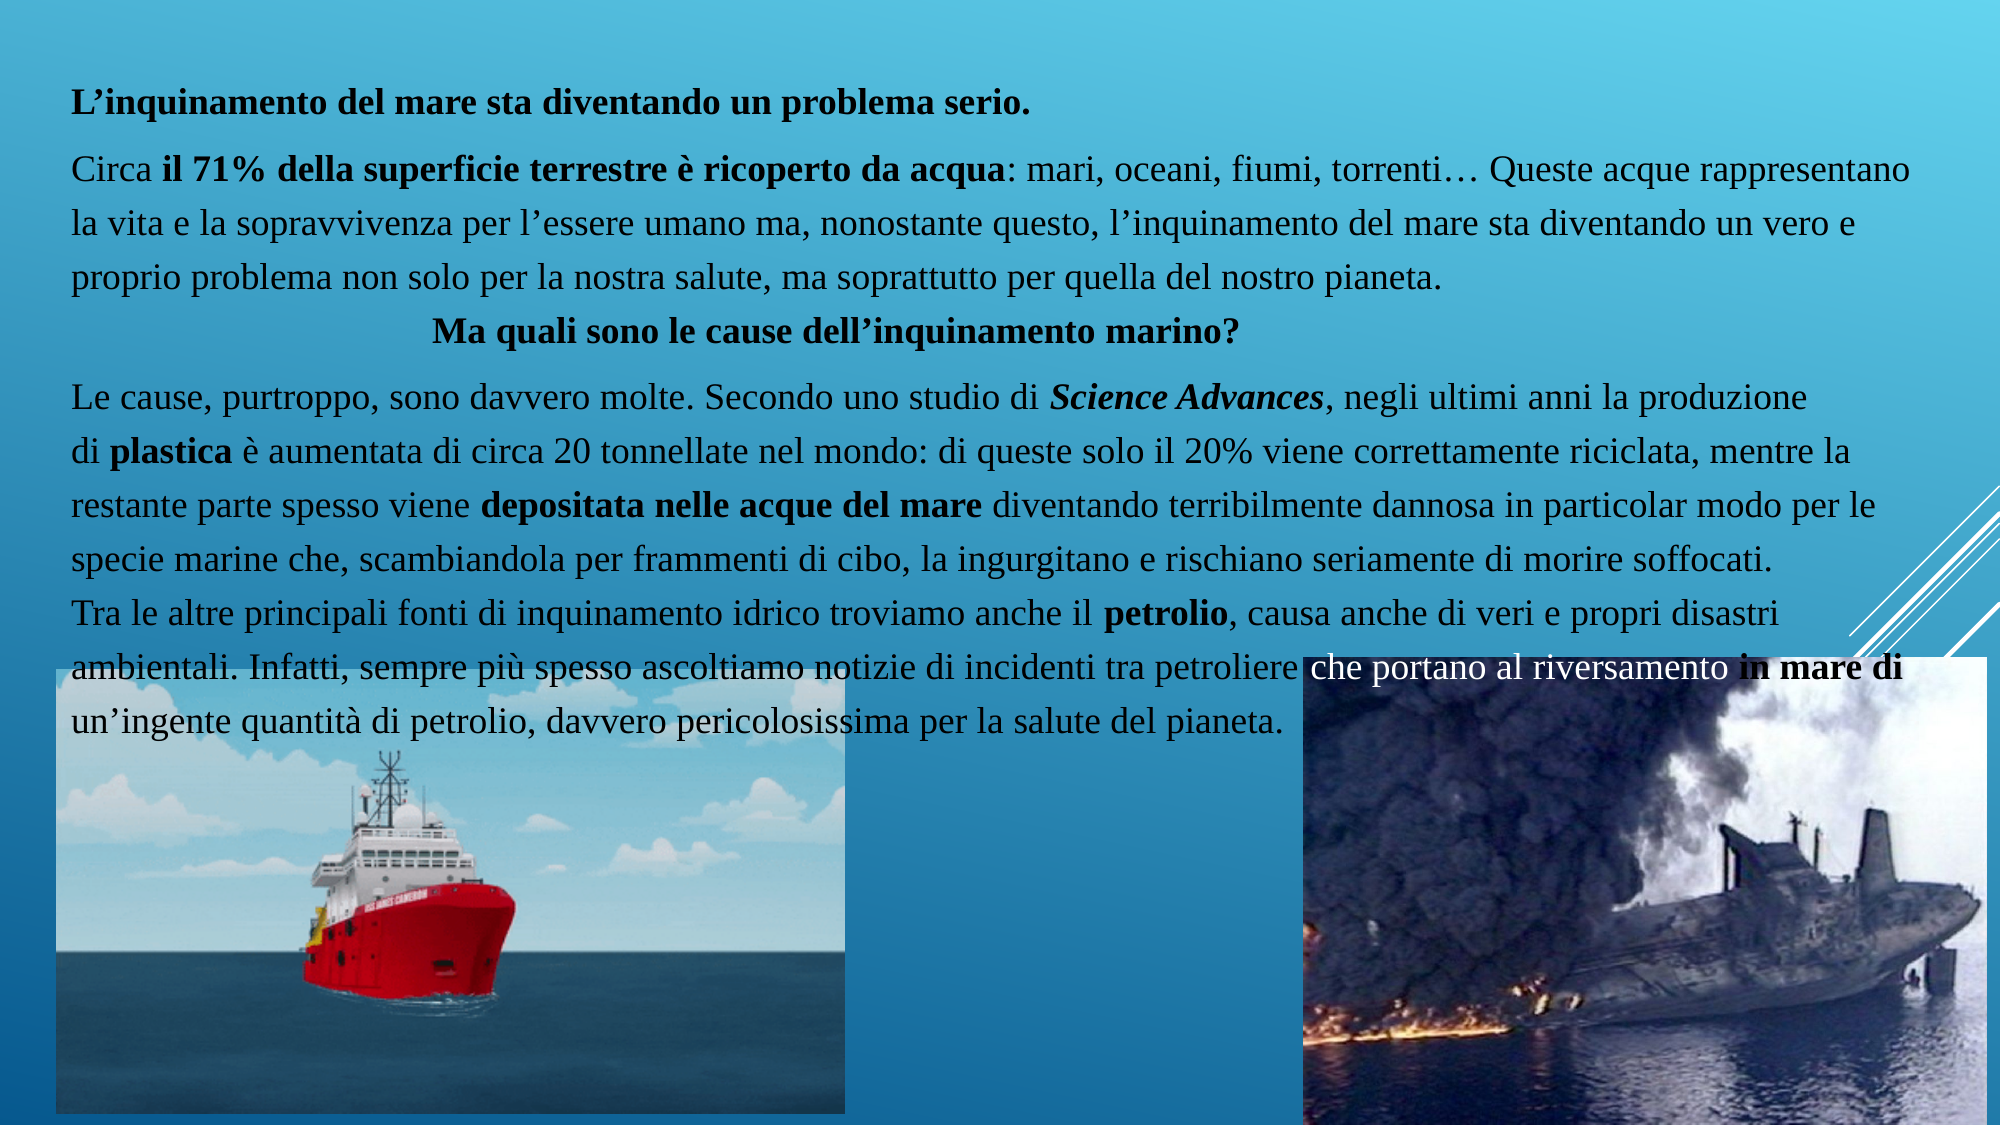

# L’inquinamento del mare sta diventando un problema serio.
Circa il 71% della superficie terrestre è ricoperto da acqua: mari, oceani, fiumi, torrenti… Queste acque rappresentano la vita e la sopravvivenza per l’essere umano ma, nonostante questo, l’inquinamento del mare sta diventando un vero e proprio problema non solo per la nostra salute, ma soprattutto per quella del nostro pianeta.
 Ma quali sono le cause dell’inquinamento marino?
Le cause, purtroppo, sono davvero molte. Secondo uno studio di Science Advances, negli ultimi anni la produzione di plastica è aumentata di circa 20 tonnellate nel mondo: di queste solo il 20% viene correttamente riciclata, mentre la restante parte spesso viene depositata nelle acque del mare diventando terribilmente dannosa in particolar modo per le specie marine che, scambiandola per frammenti di cibo, la ingurgitano e rischiano seriamente di morire soffocati.
Tra le altre principali fonti di inquinamento idrico troviamo anche il petrolio, causa anche di veri e propri disastri ambientali. Infatti, sempre più spesso ascoltiamo notizie di incidenti tra petroliere che portano al riversamento in mare di un’ingente quantità di petrolio, davvero pericolosissima per la salute del pianeta.